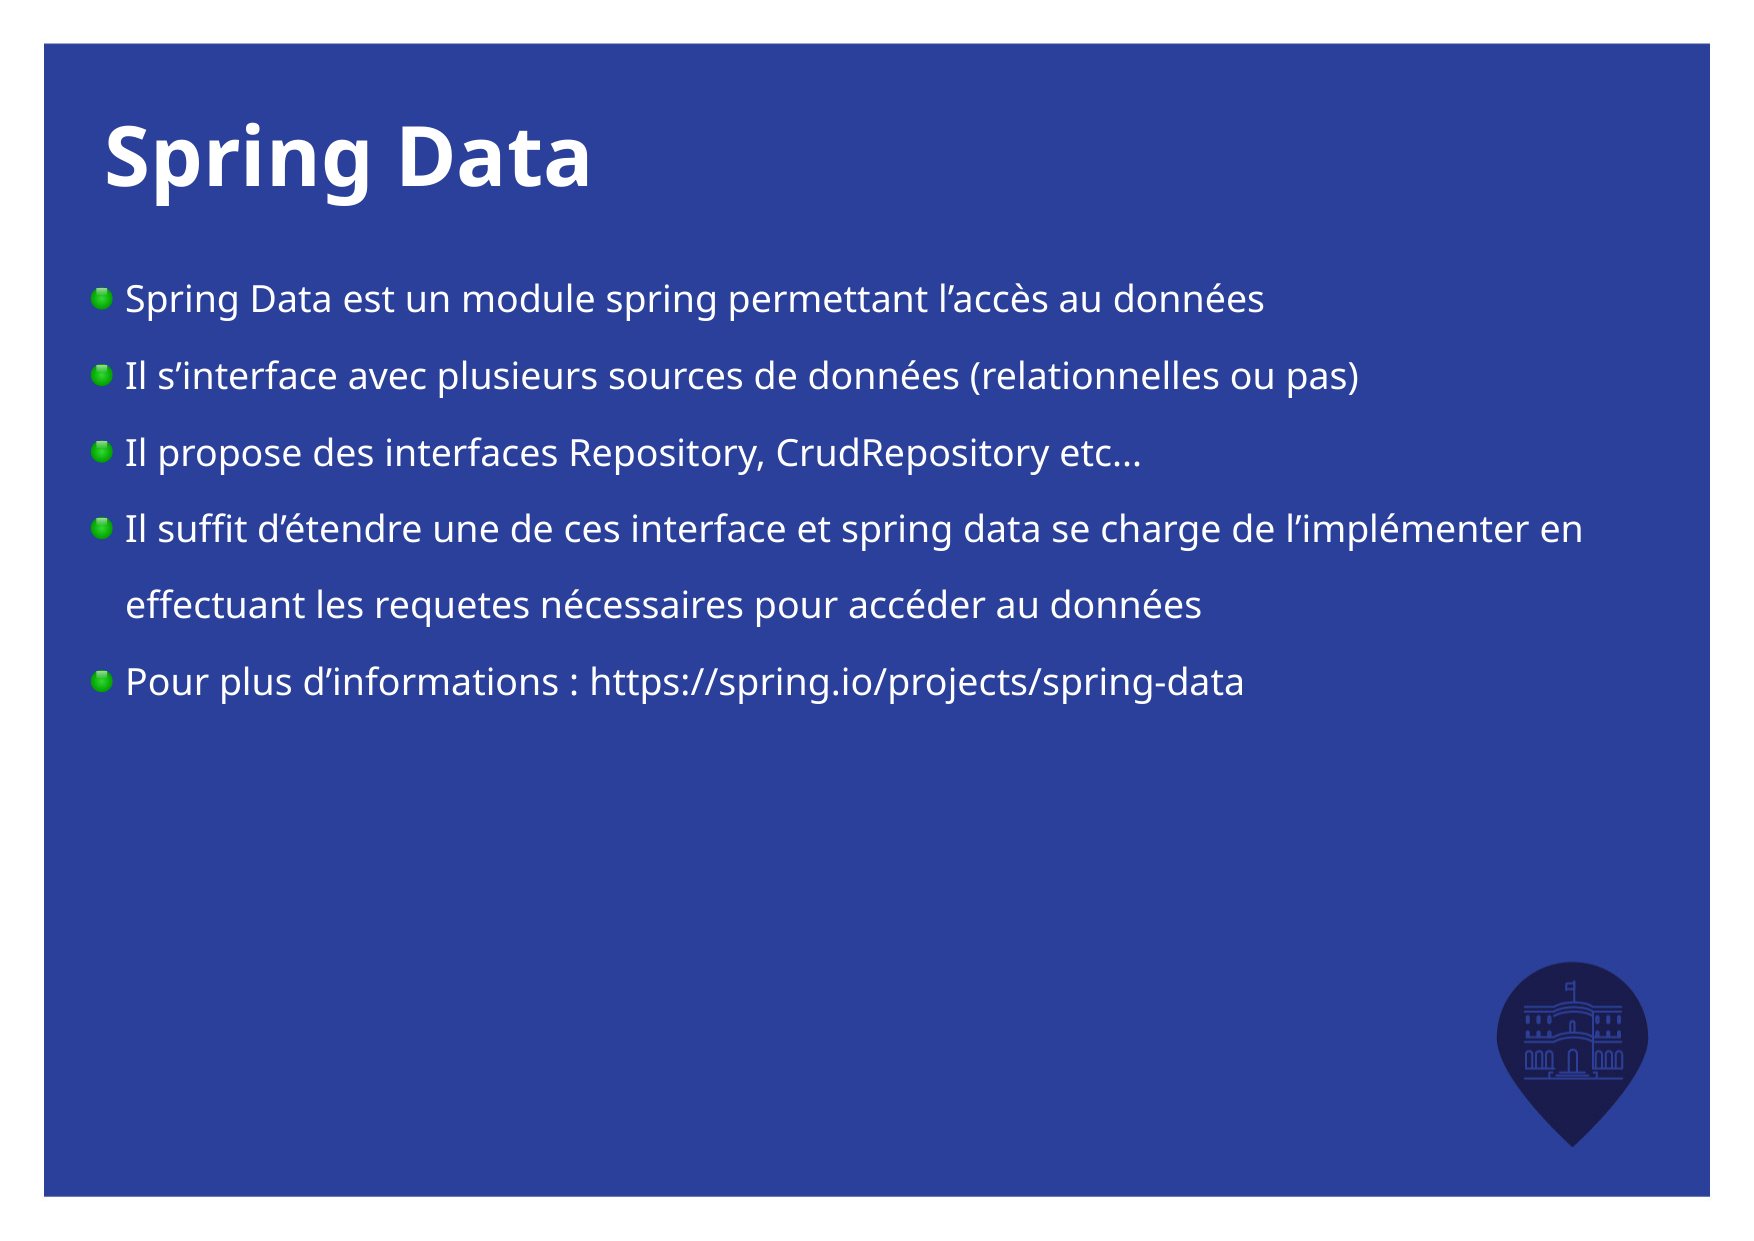

# Spring Data
Spring Data est un module spring permettant l’accès au données
Il s’interface avec plusieurs sources de données (relationnelles ou pas)
Il propose des interfaces Repository, CrudRepository etc...
Il suffit d’étendre une de ces interface et spring data se charge de l’implémenter en effectuant les requetes nécessaires pour accéder au données
Pour plus d’informations : https://spring.io/projects/spring-data